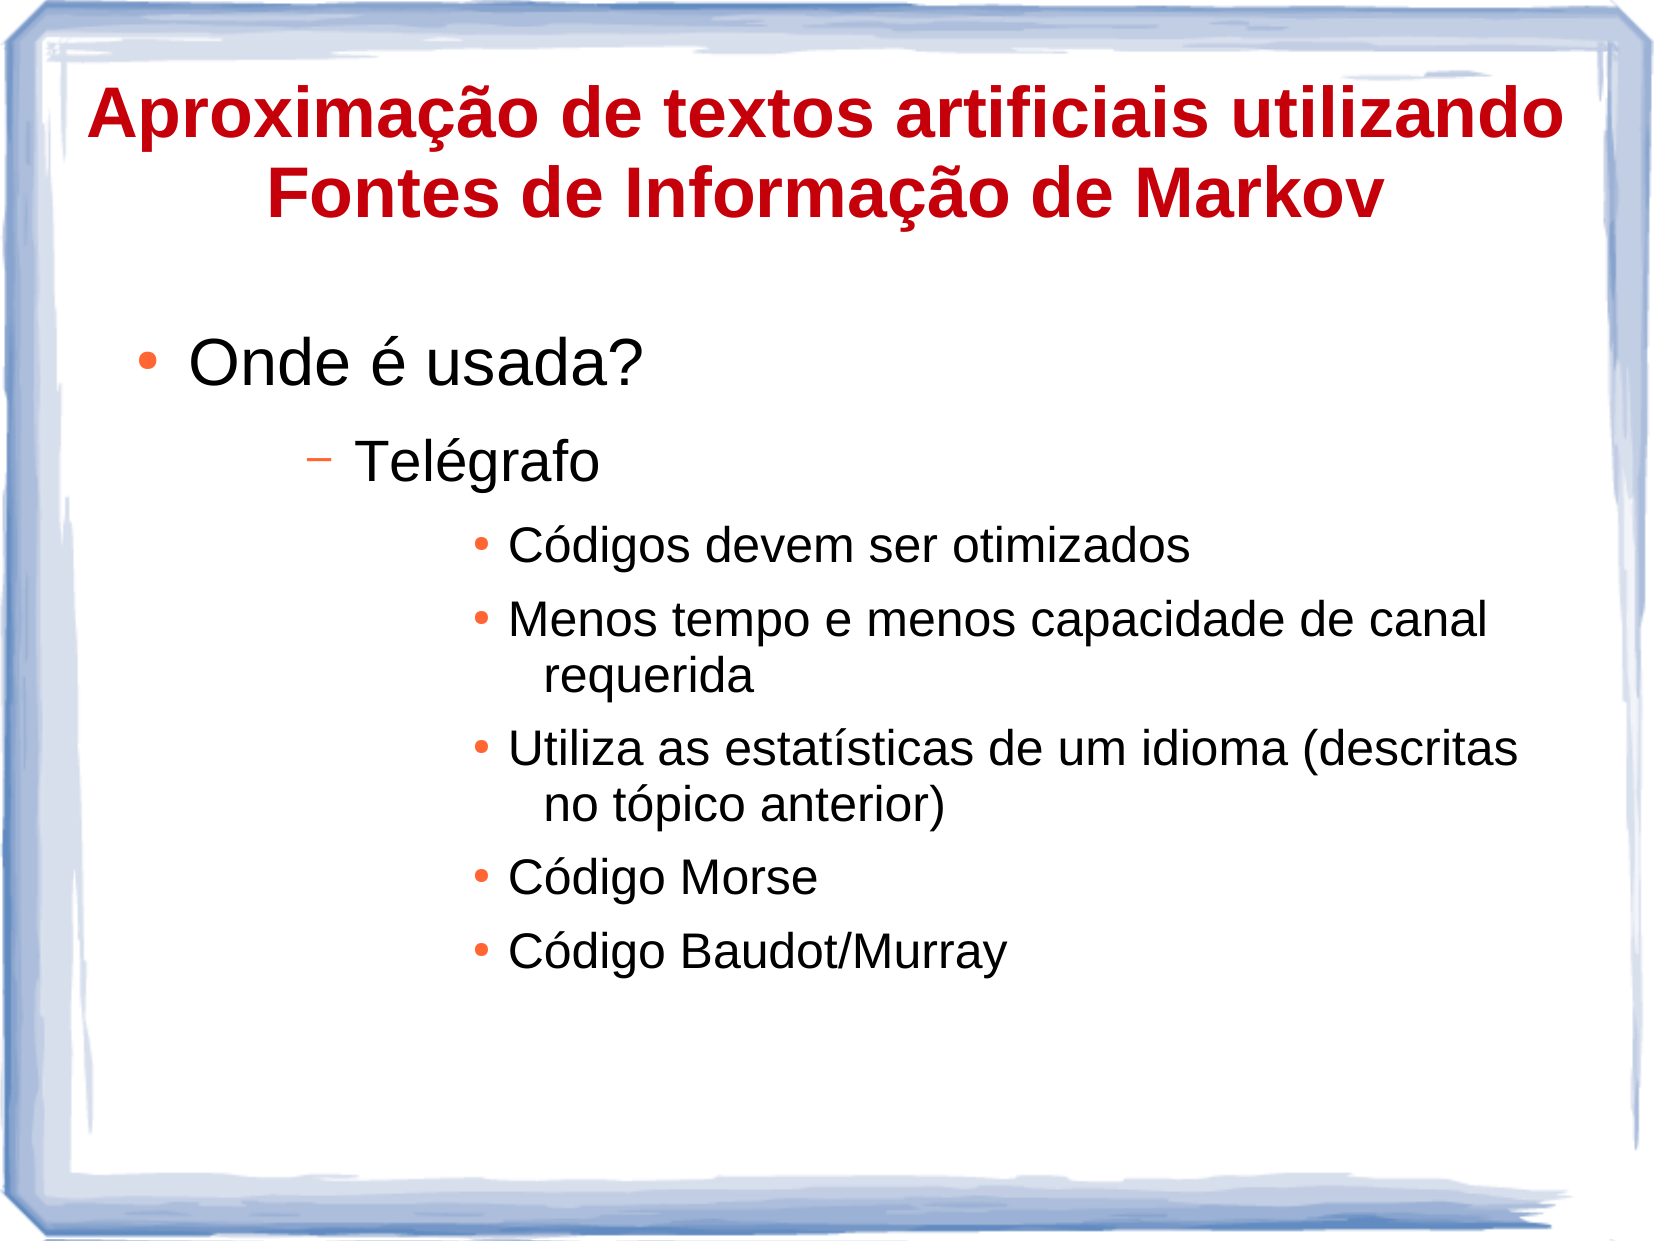

# Aproximação de textos artificiais utilizando Fontes de Informação de Markov
Onde é usada?
Telégrafo
Códigos devem ser otimizados
Menos tempo e menos capacidade de canal requerida
Utiliza as estatísticas de um idioma (descritas no tópico anterior)
Código Morse
Código Baudot/Murray